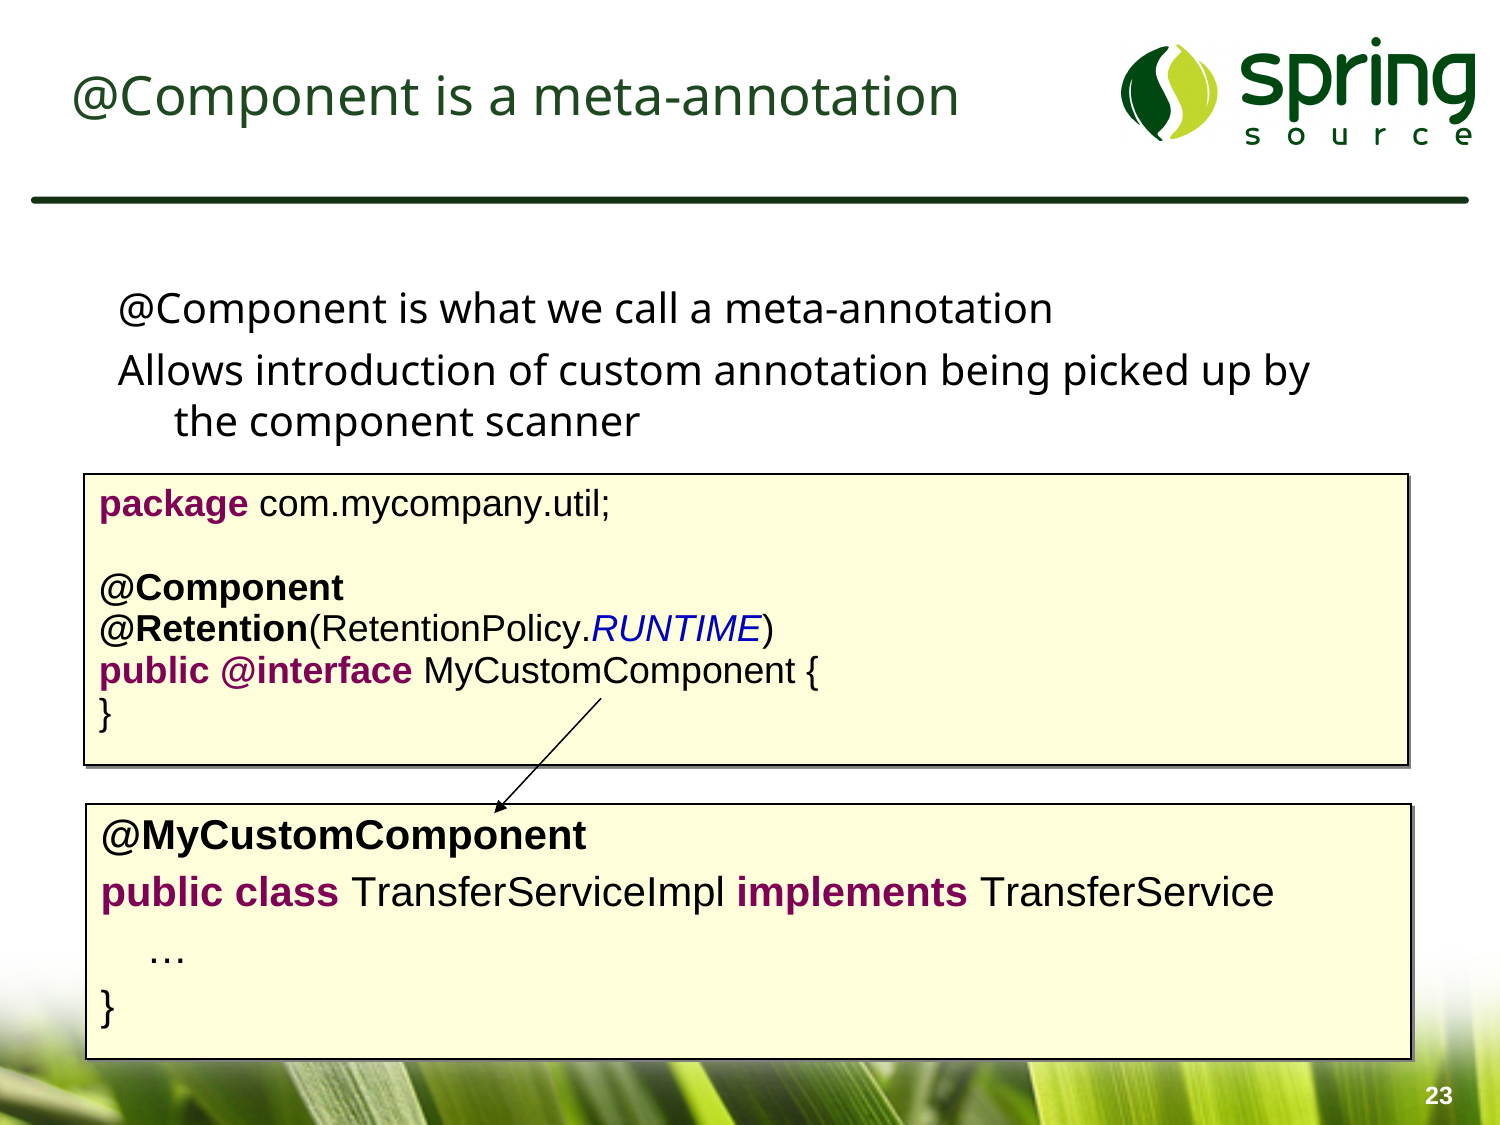

# @Component is a meta-annotation
@Component is what we call a meta-annotation
Allows introduction of custom annotation being picked up by the component scanner
package com.mycompany.util;
@Component
@Retention(RetentionPolicy.RUNTIME)
public @interface MyCustomComponent {
}
@MyCustomComponent
public class TransferServiceImpl implements TransferService
 …
}